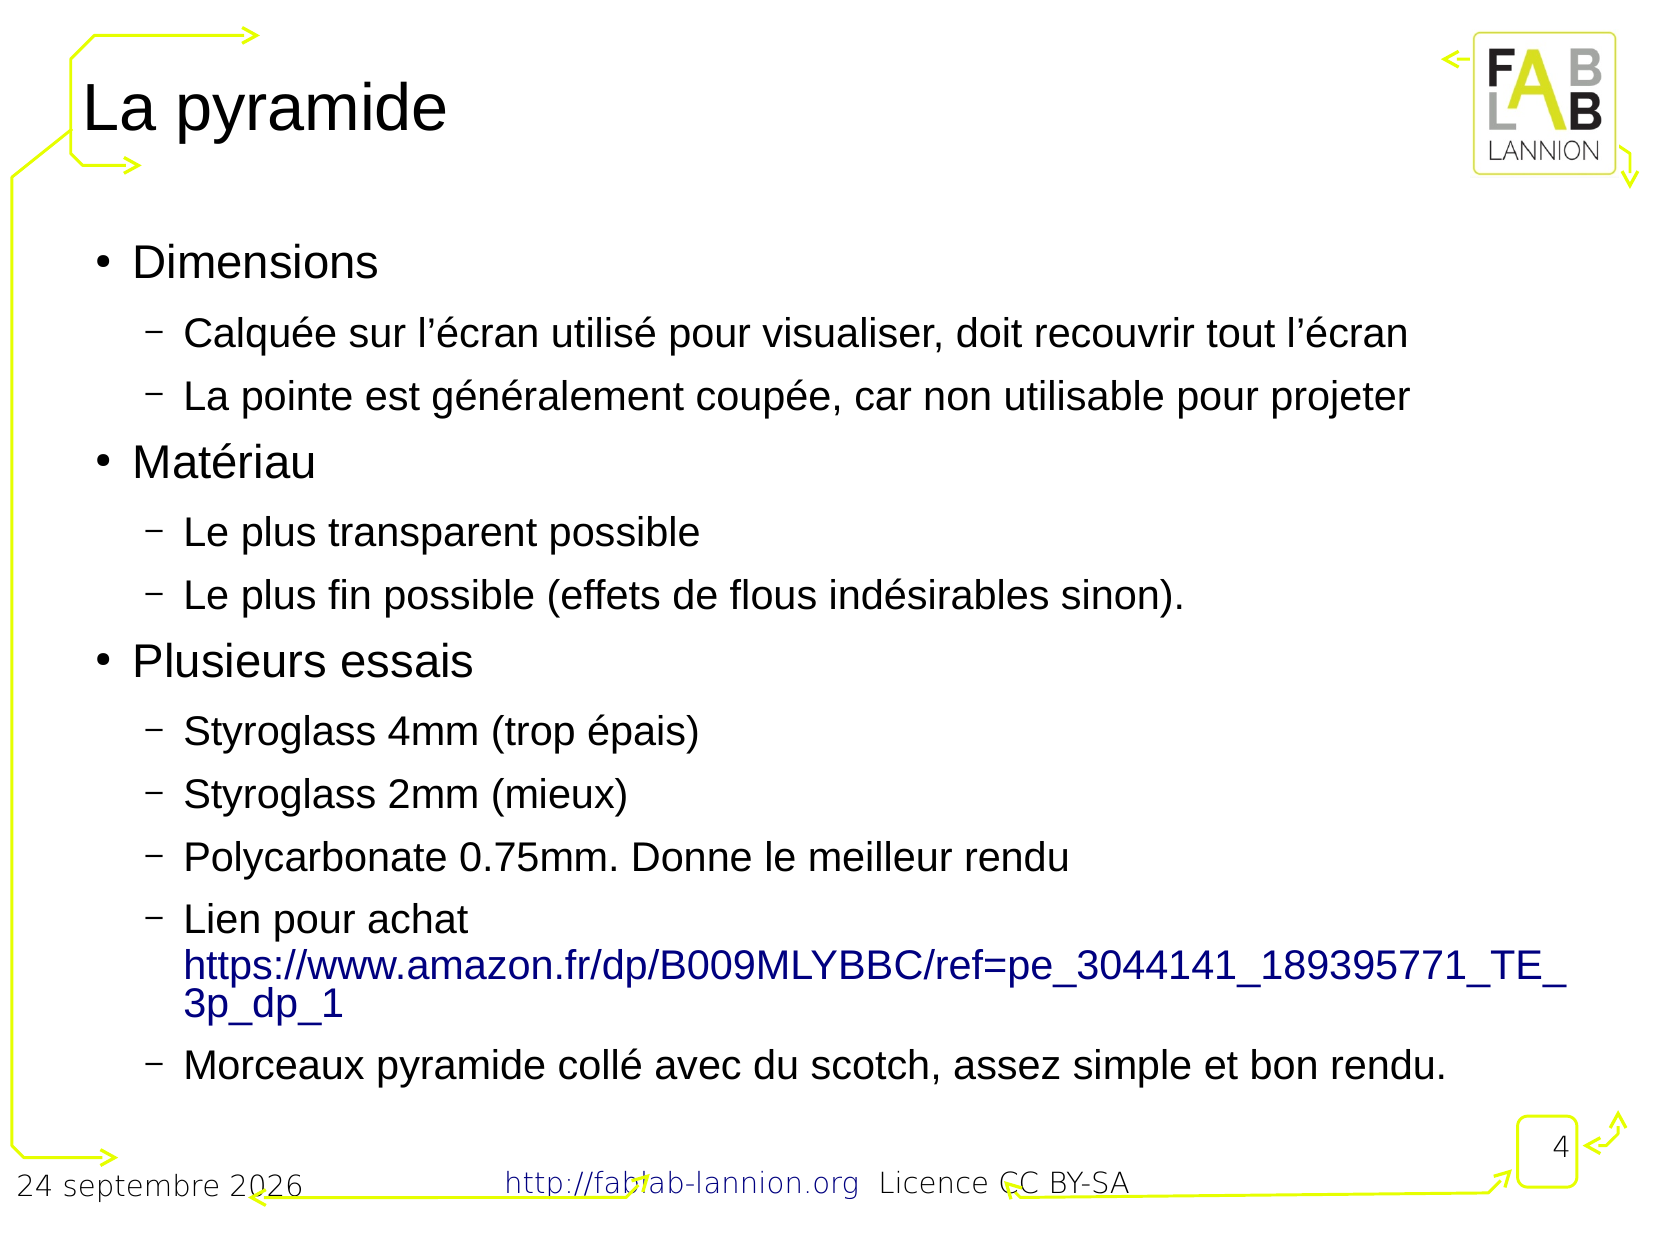

# La pyramide
Dimensions
Calquée sur l’écran utilisé pour visualiser, doit recouvrir tout l’écran
La pointe est généralement coupée, car non utilisable pour projeter
Matériau
Le plus transparent possible
Le plus fin possible (effets de flous indésirables sinon).
Plusieurs essais
Styroglass 4mm (trop épais)
Styroglass 2mm (mieux)
Polycarbonate 0.75mm. Donne le meilleur rendu
Lien pour achat https://www.amazon.fr/dp/B009MLYBBC/ref=pe_3044141_189395771_TE_3p_dp_1
Morceaux pyramide collé avec du scotch, assez simple et bon rendu.
4